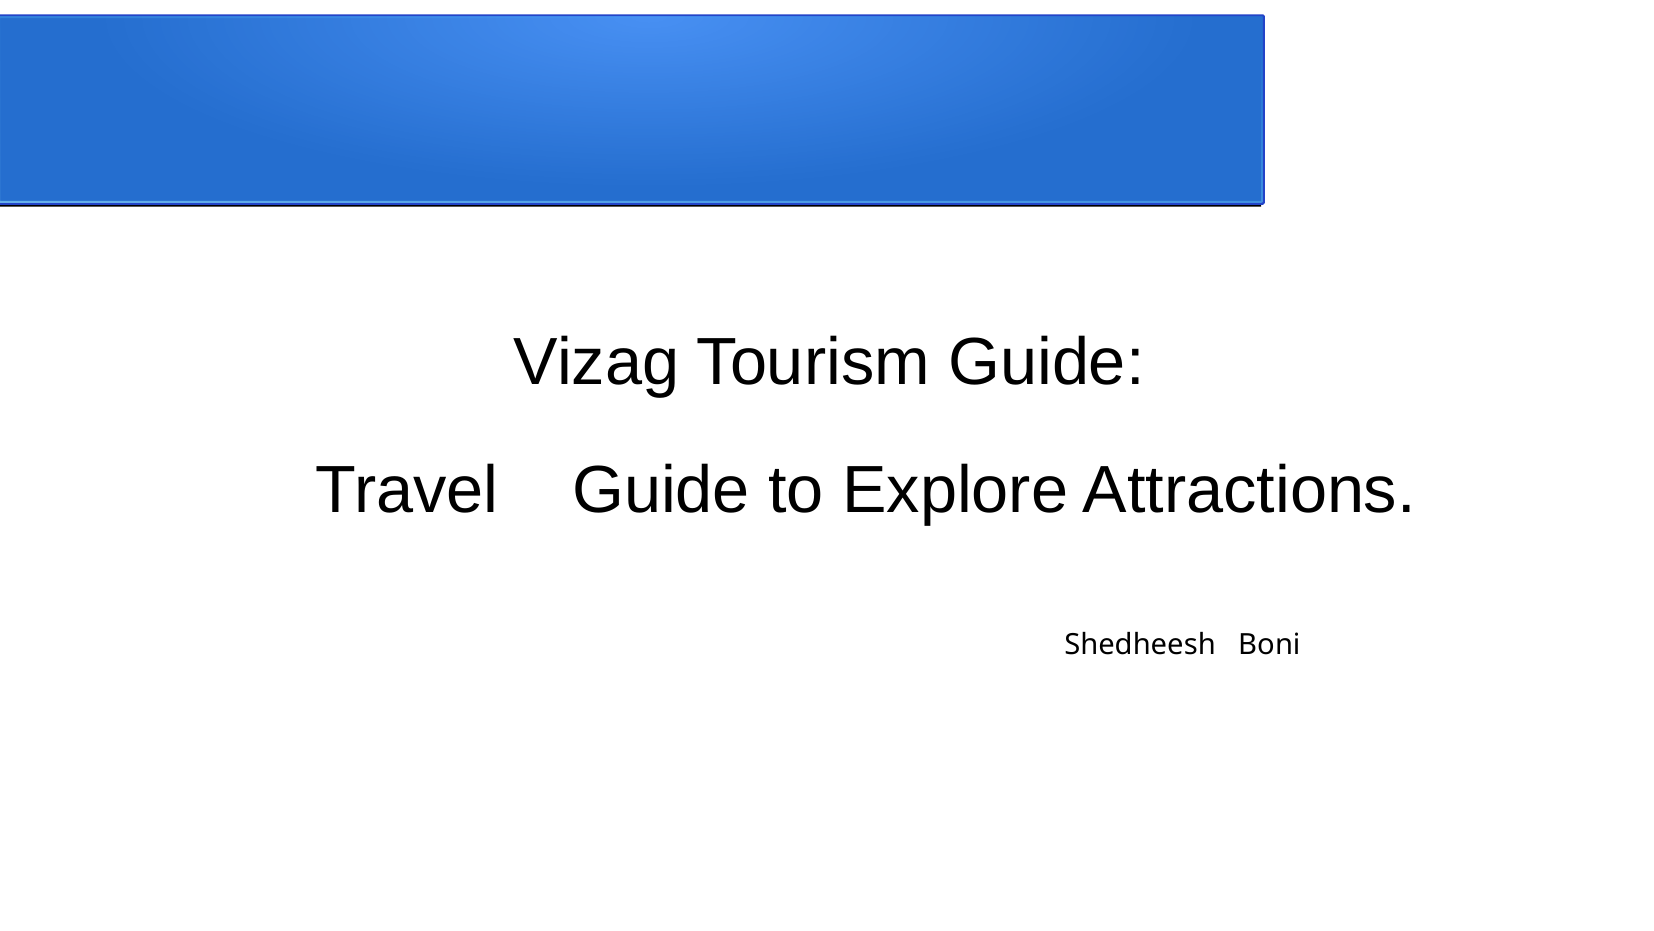

#
Vizag Tourism Guide:
 Travel Guide to Explore Attractions.
 Shedheesh Boni